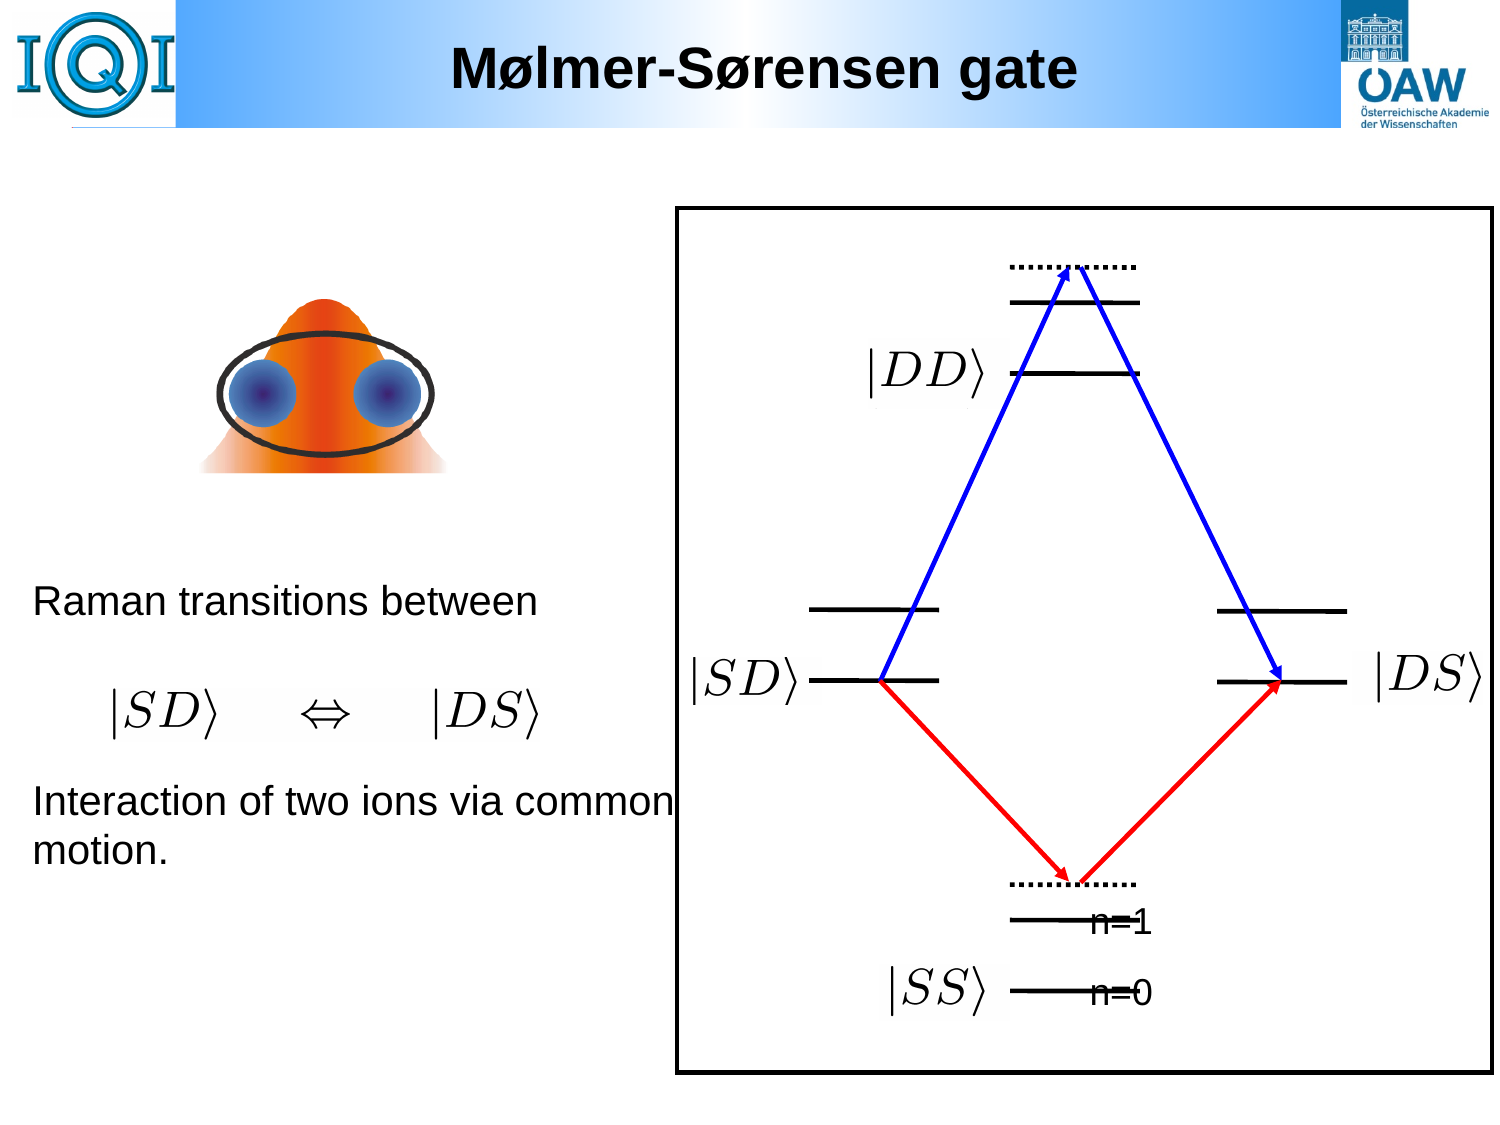

Mølmer-Sørensen gate
n=1
n=0
Raman transitions between
Interaction of two ions via common motion.